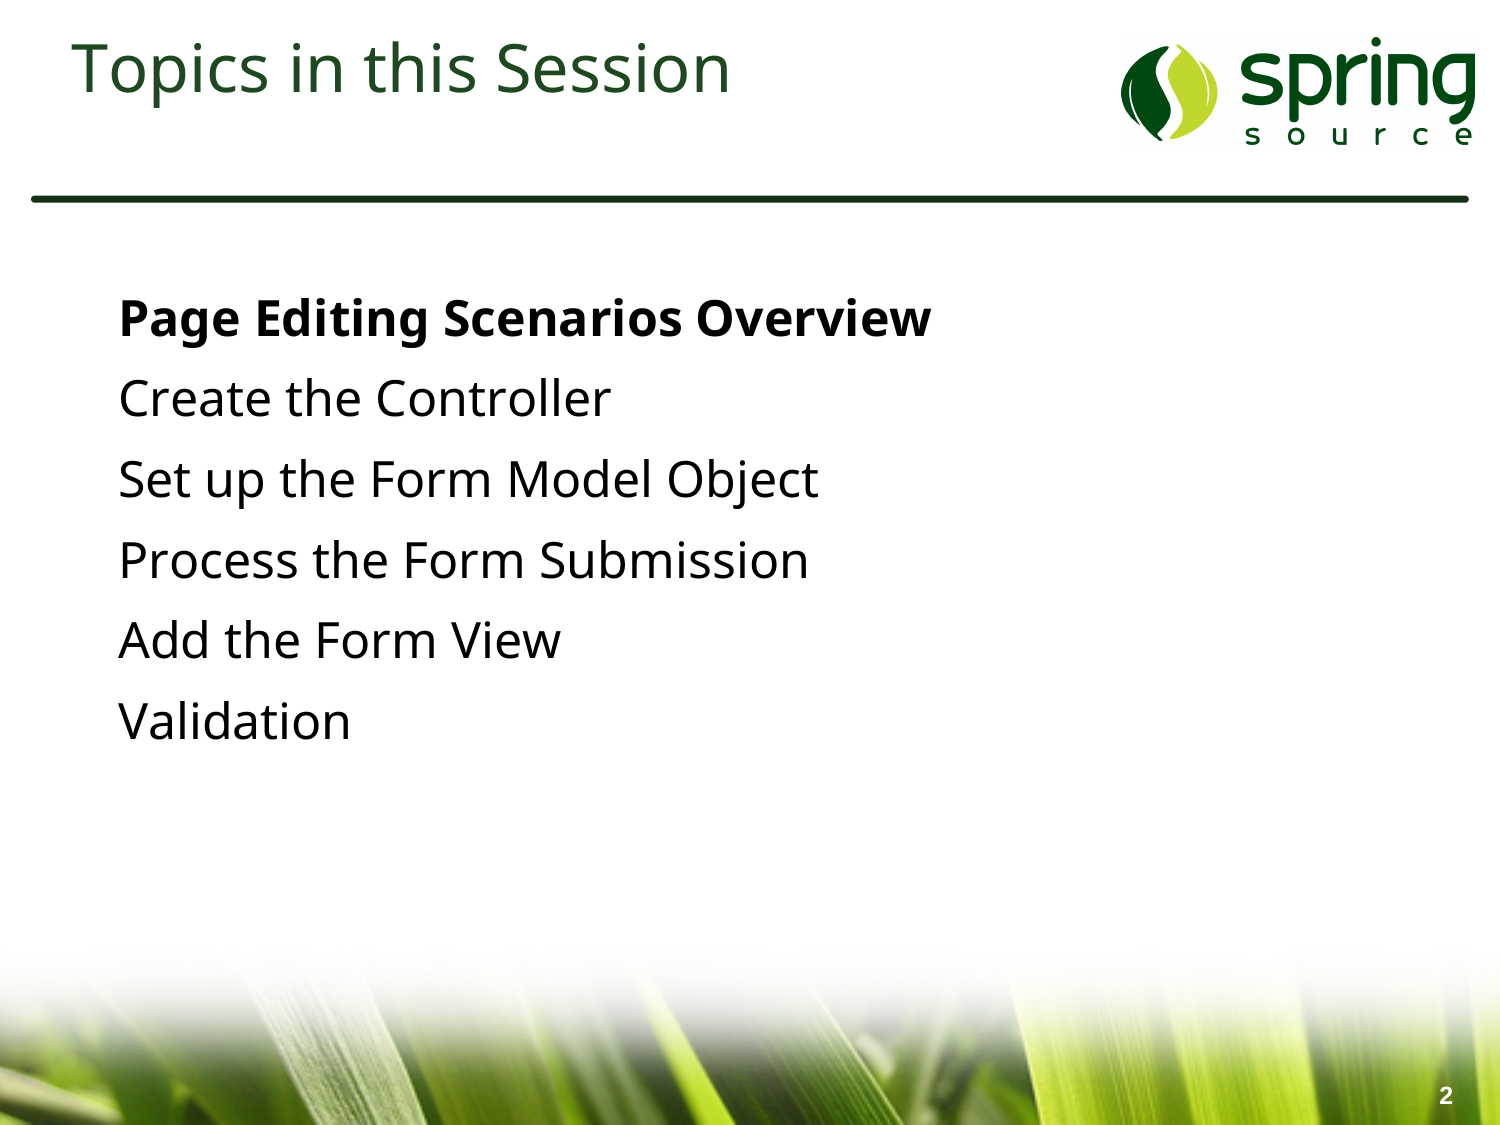

# Topics in this Session
Page Editing Scenarios Overview
Create the Controller
Set up the Form Model Object
Process the Form Submission
Add the Form View
Validation